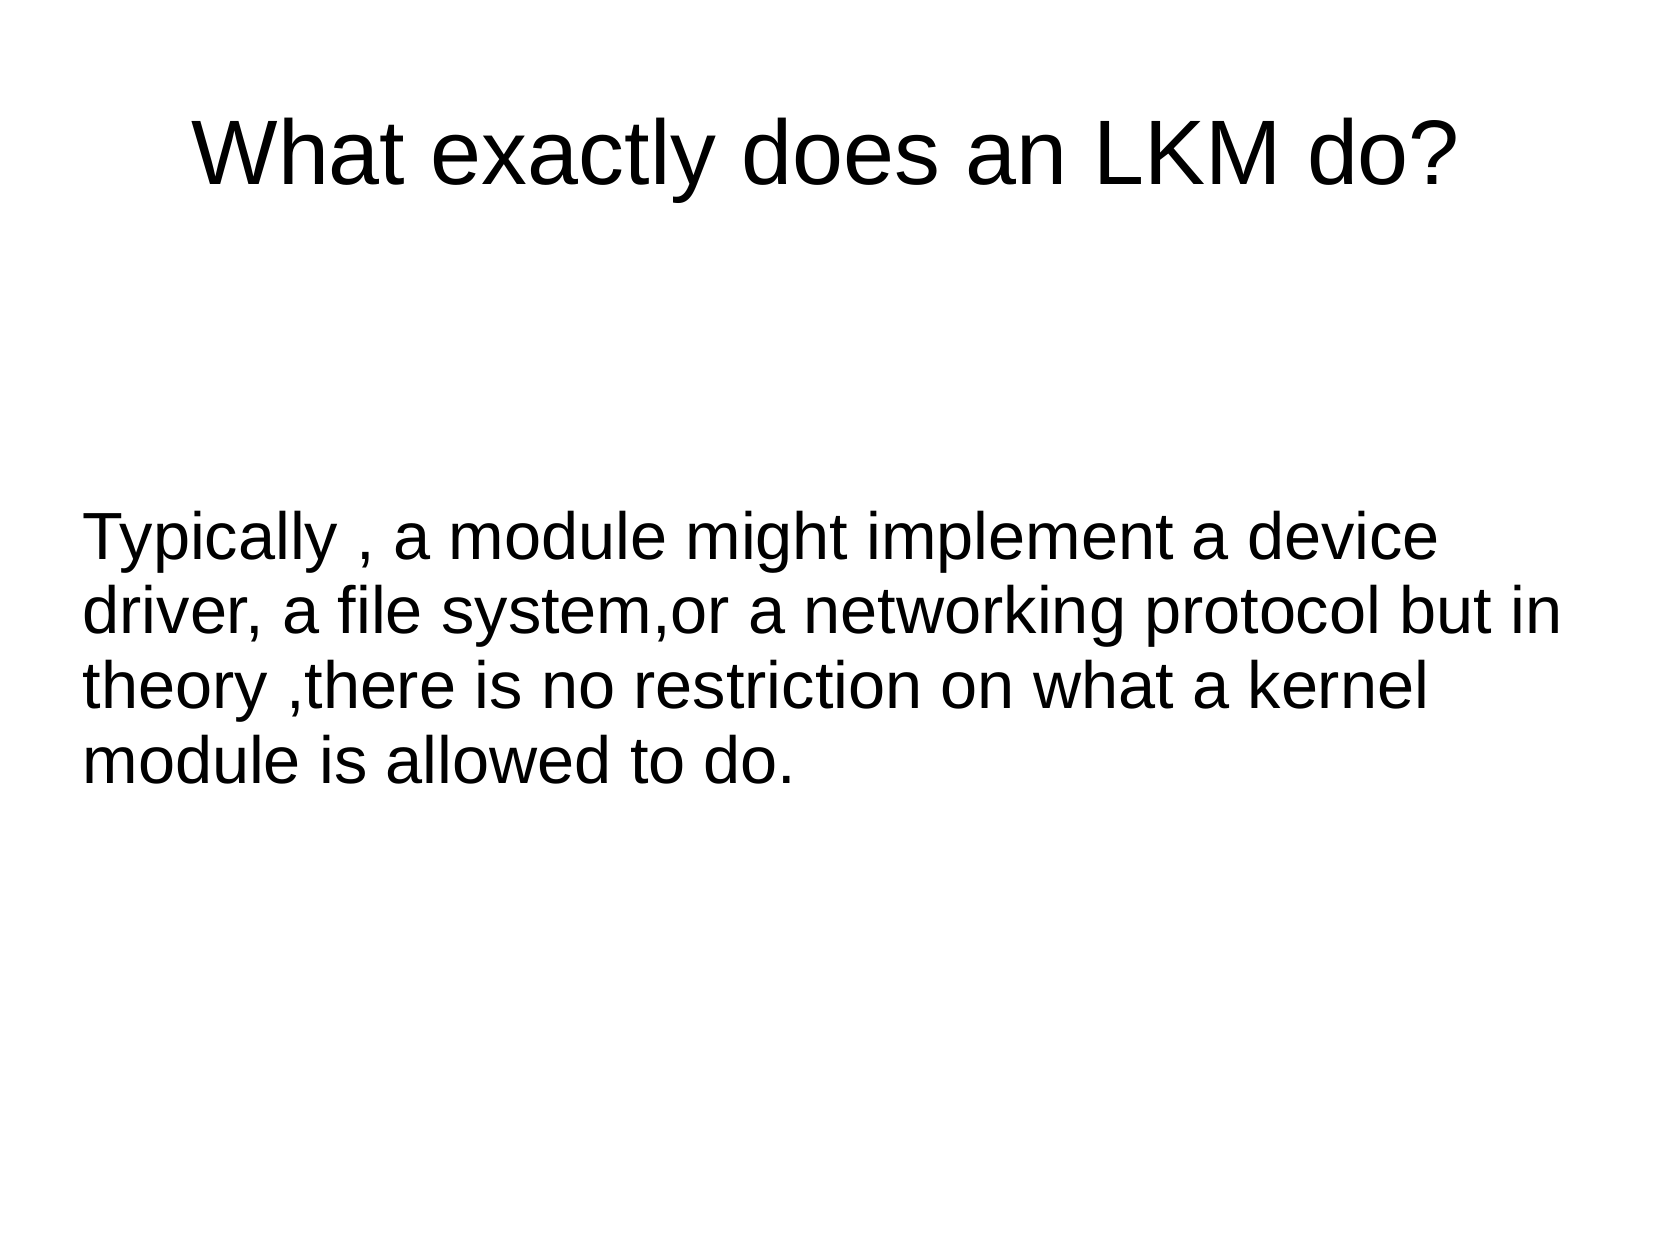

# What exactly does an LKM do?
Typically , a module might implement a device driver, a file system,or a networking protocol but in theory ,there is no restriction on what a kernel module is allowed to do.